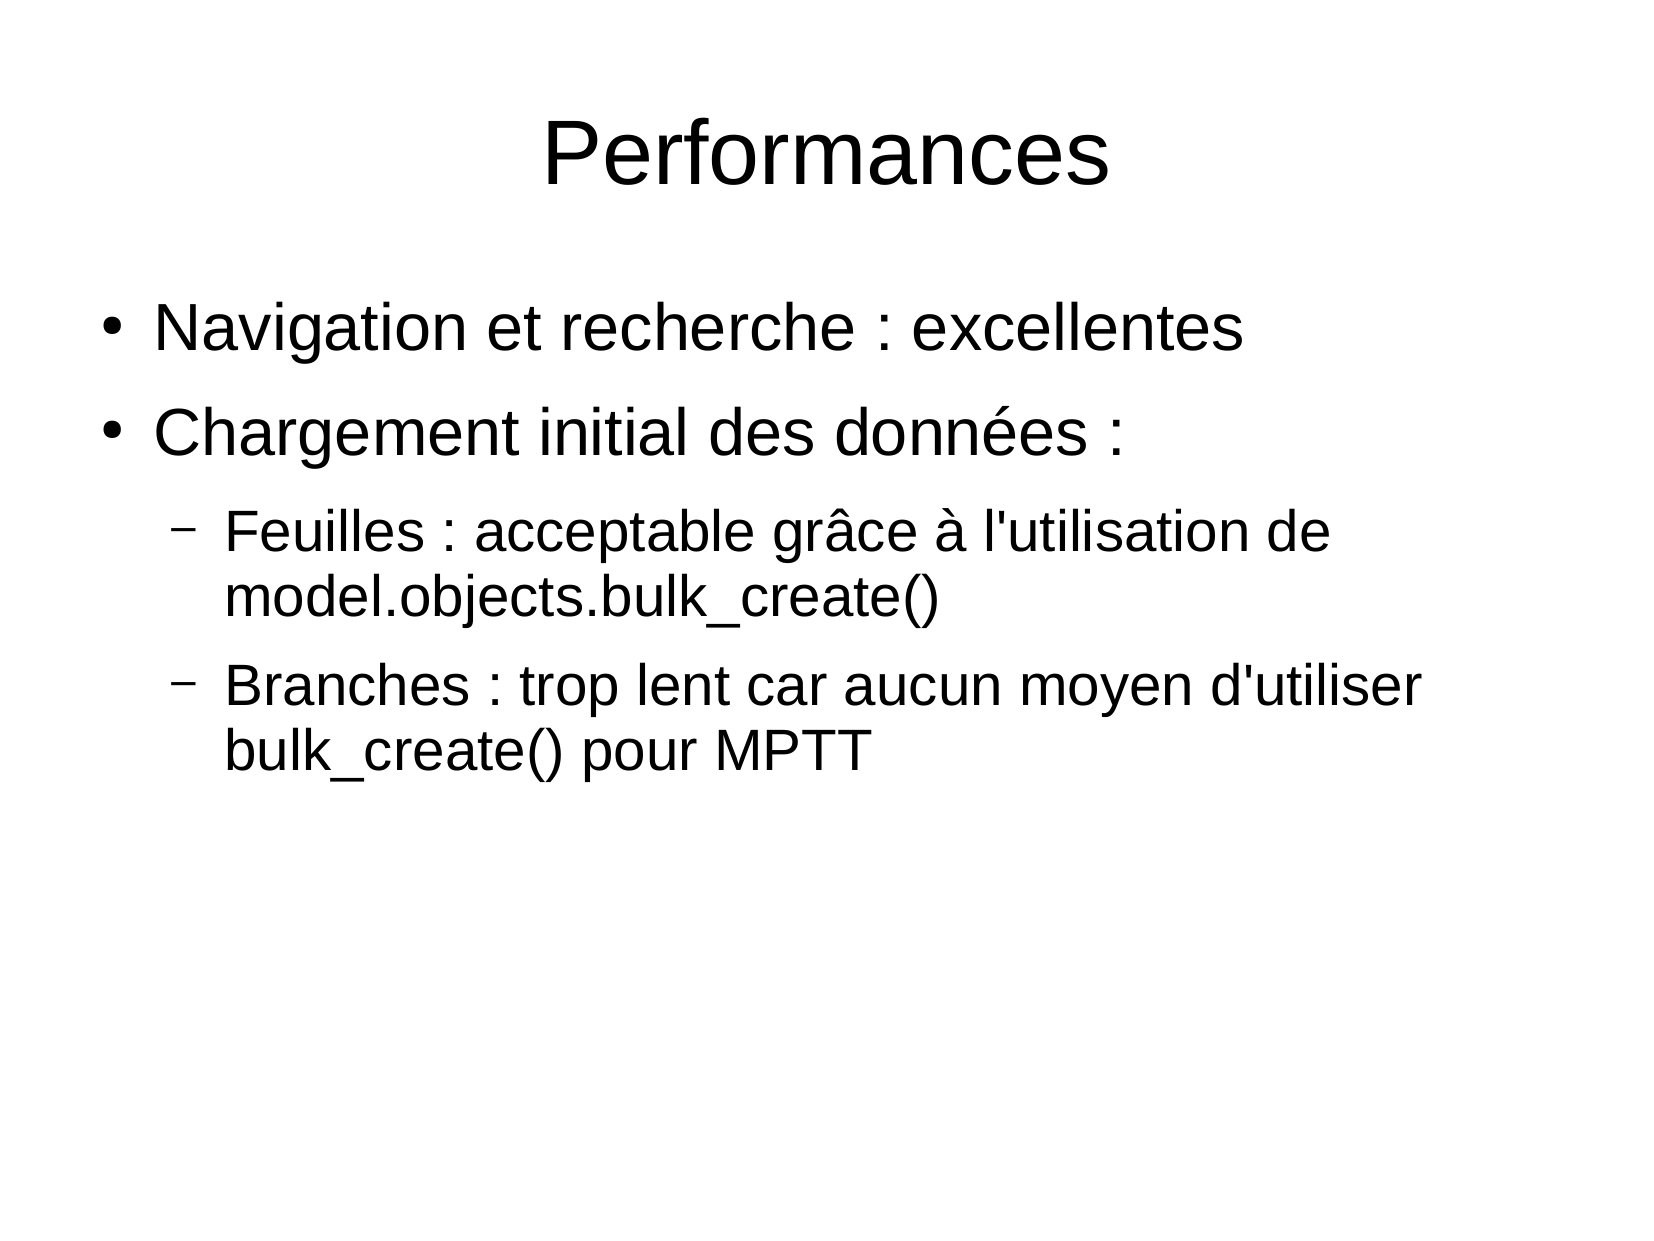

# Performances
Navigation et recherche : excellentes
Chargement initial des données :
Feuilles : acceptable grâce à l'utilisation de model.objects.bulk_create()
Branches : trop lent car aucun moyen d'utiliser bulk_create() pour MPTT